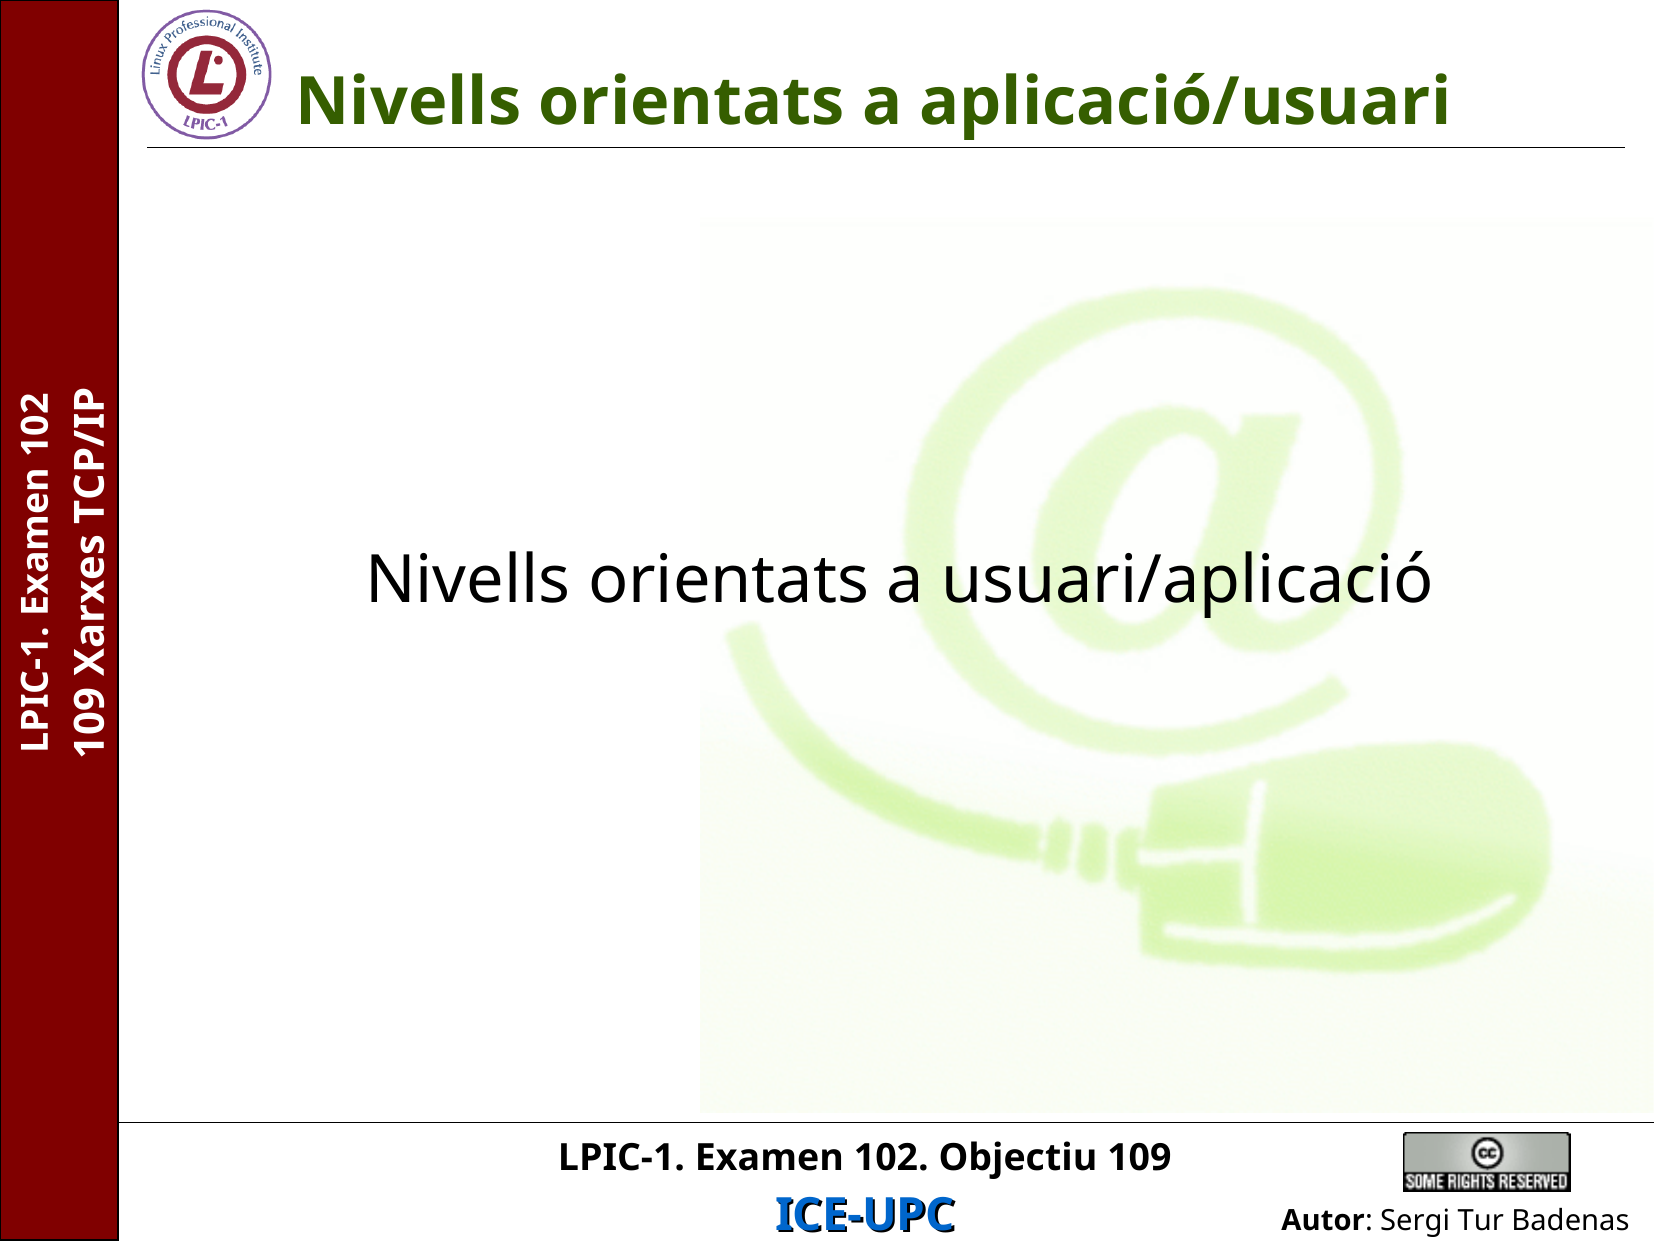

# Nivells orientats a aplicació/usuari
Nivells orientats a usuari/aplicació